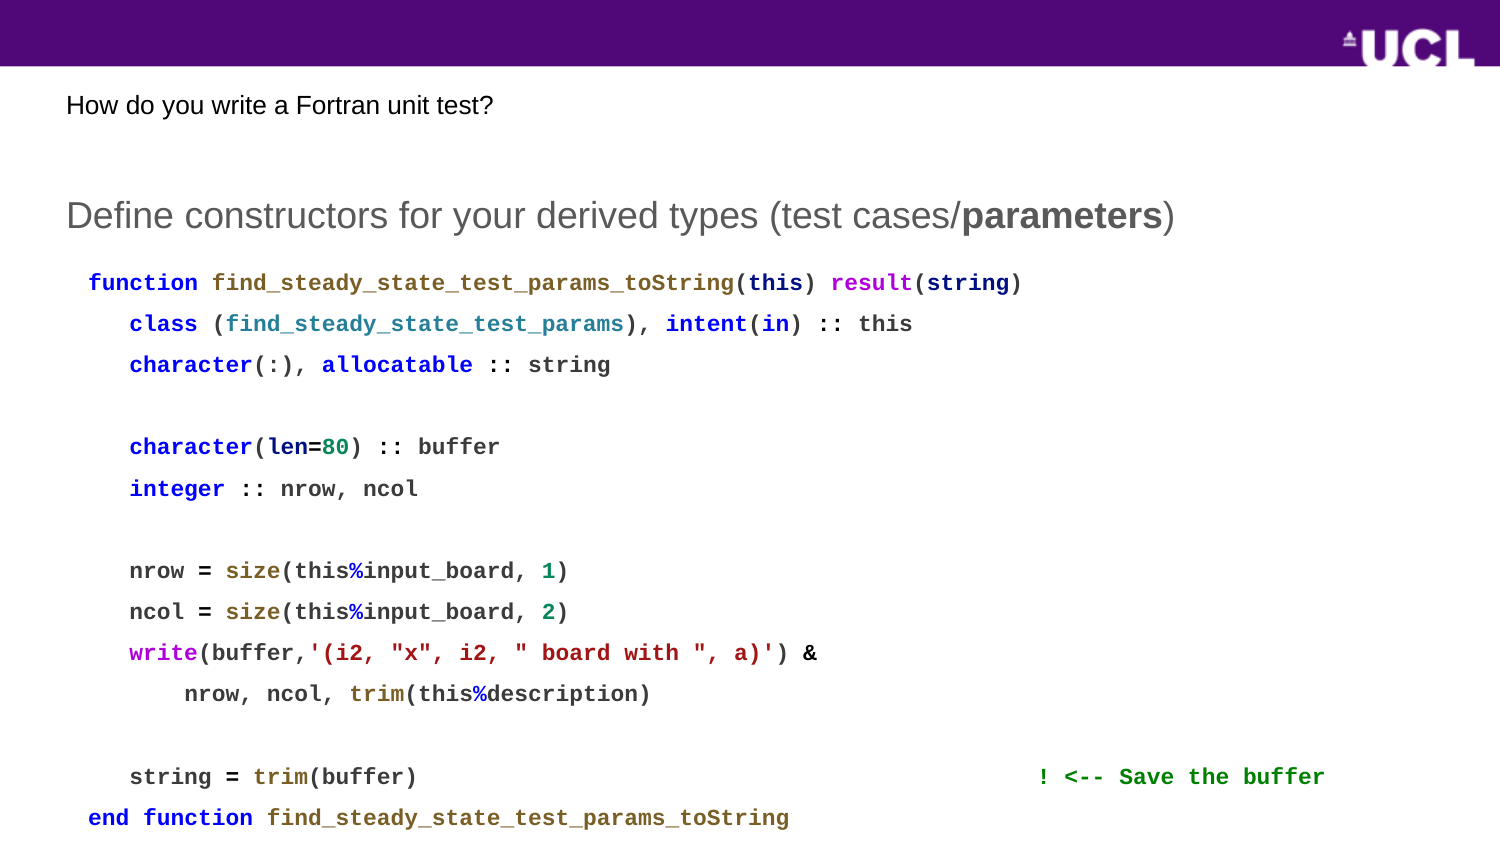

# How do you write a Fortran unit test?
Define constructors for your derived types (test cases/parameters)
function find_steady_state_test_params_toString(this) result(string)
 class (find_steady_state_test_params), intent(in) :: this
 character(:), allocatable :: string
 character(len=80) :: buffer
 integer :: nrow, ncol
 nrow = size(this%input_board, 1)
 ncol = size(this%input_board, 2)
 write(buffer,'(i2, "x", i2, " board with ", a)') &
 nrow, ncol, trim(this%description)
 string = trim(buffer) ! <-- Save the buffer
end function find_steady_state_test_params_toString